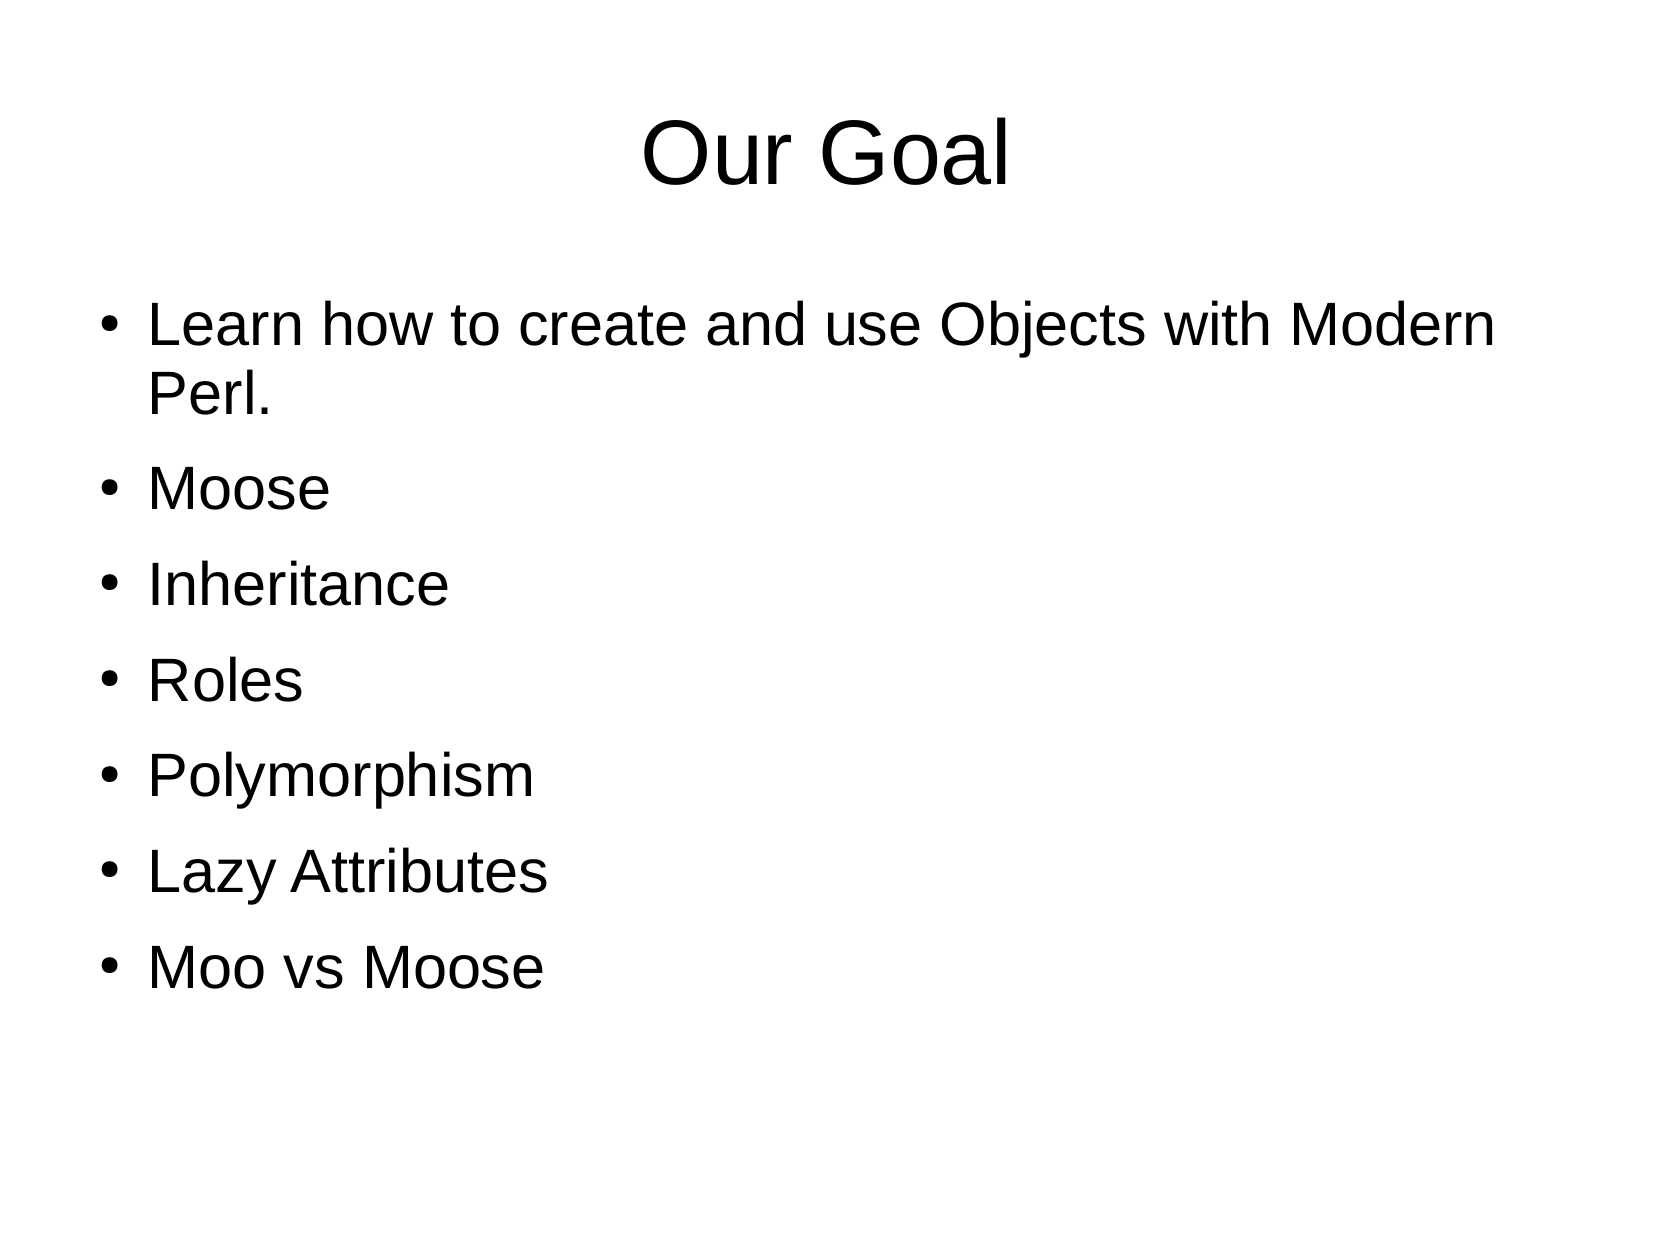

# Our Goal
Learn how to create and use Objects with Modern Perl.
Moose
Inheritance
Roles
Polymorphism
Lazy Attributes
Moo vs Moose